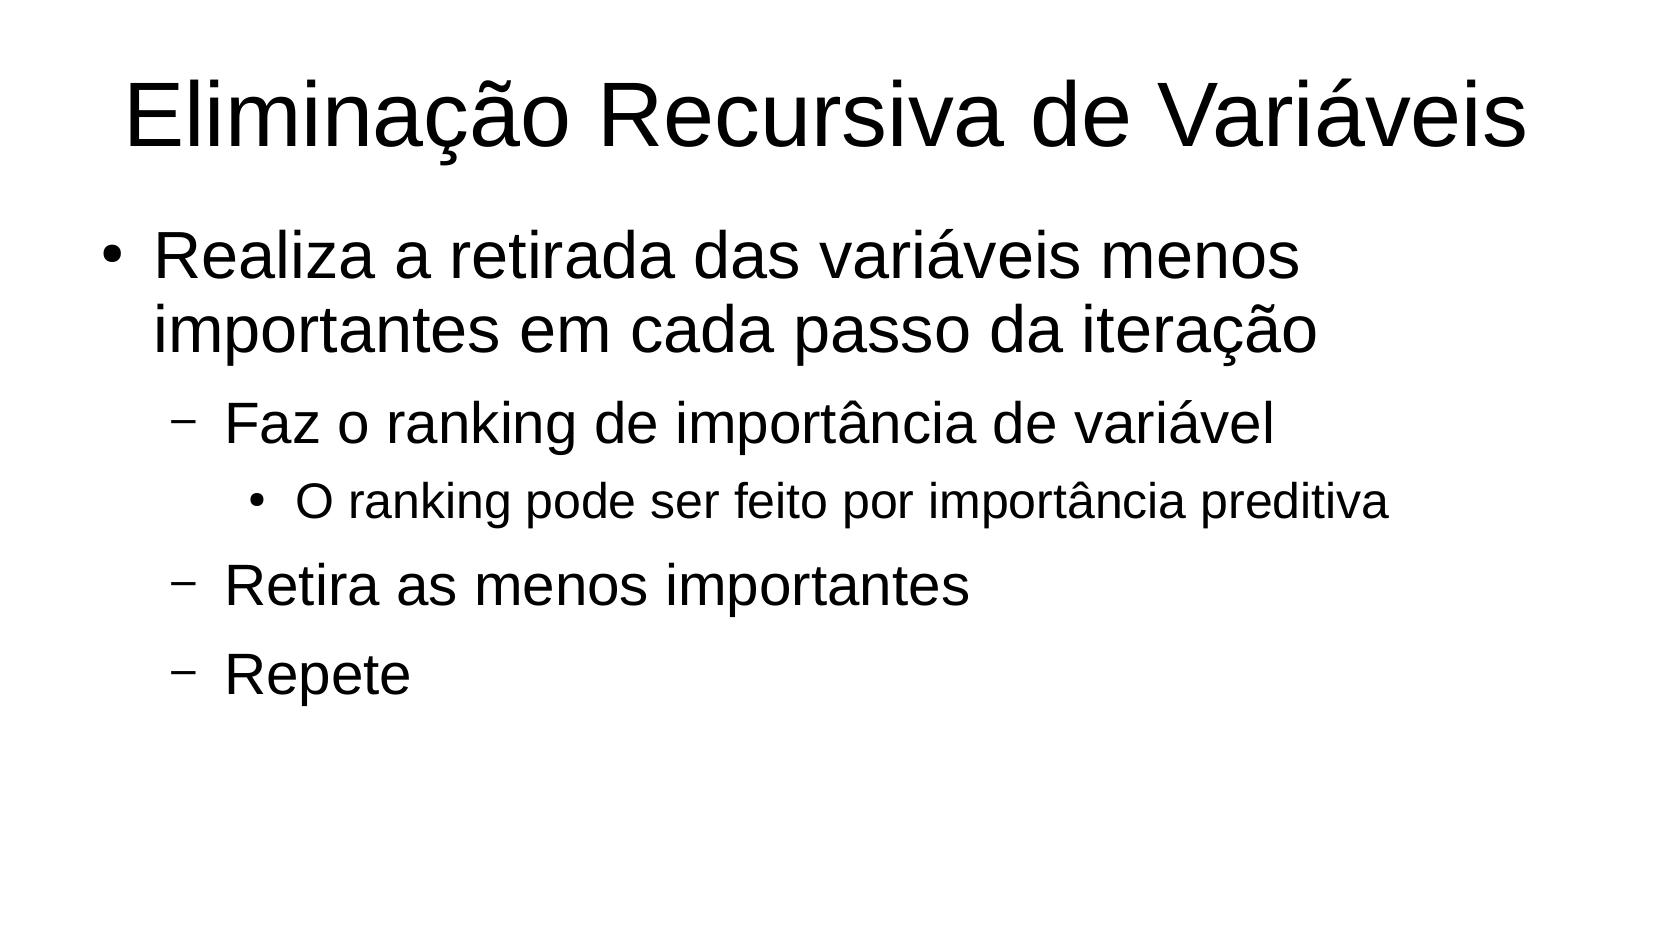

# Eliminação Recursiva de Variáveis
Realiza a retirada das variáveis menos importantes em cada passo da iteração
Faz o ranking de importância de variável
O ranking pode ser feito por importância preditiva
Retira as menos importantes
Repete